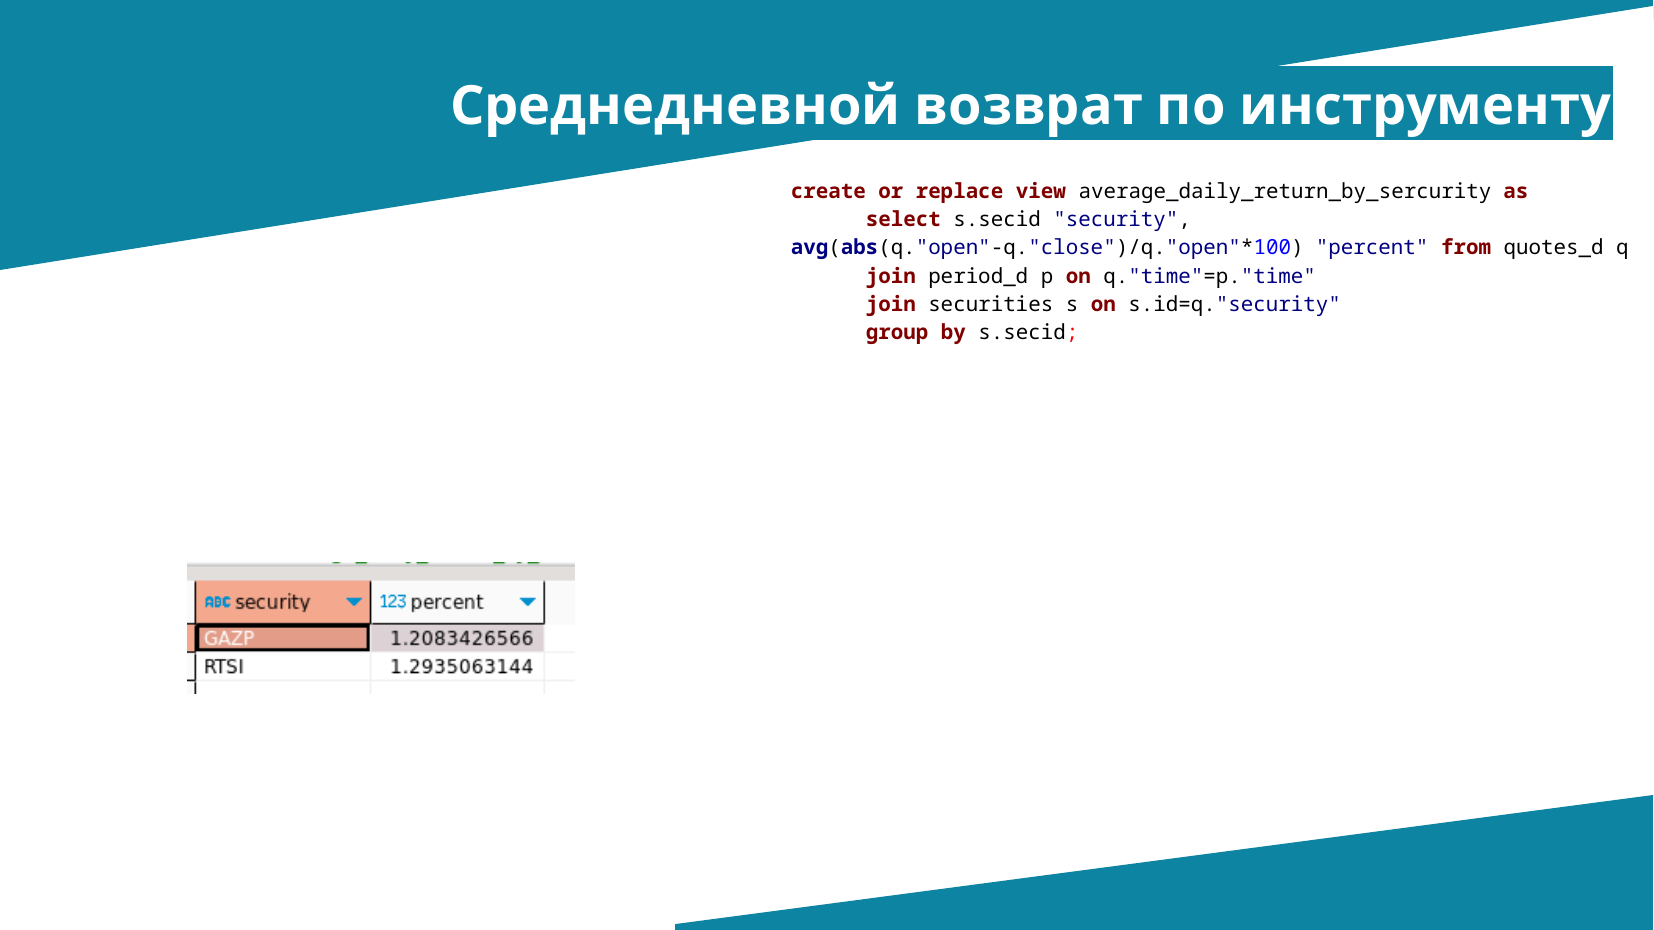

# Среднедневной возврат по инструменту
create or replace view average_daily_return_by_sercurity as
	select s.secid "security", avg(abs(q."open"-q."close")/q."open"*100) "percent" from quotes_d q
	join period_d p on q."time"=p."time"
	join securities s on s.id=q."security"
	group by s.secid;